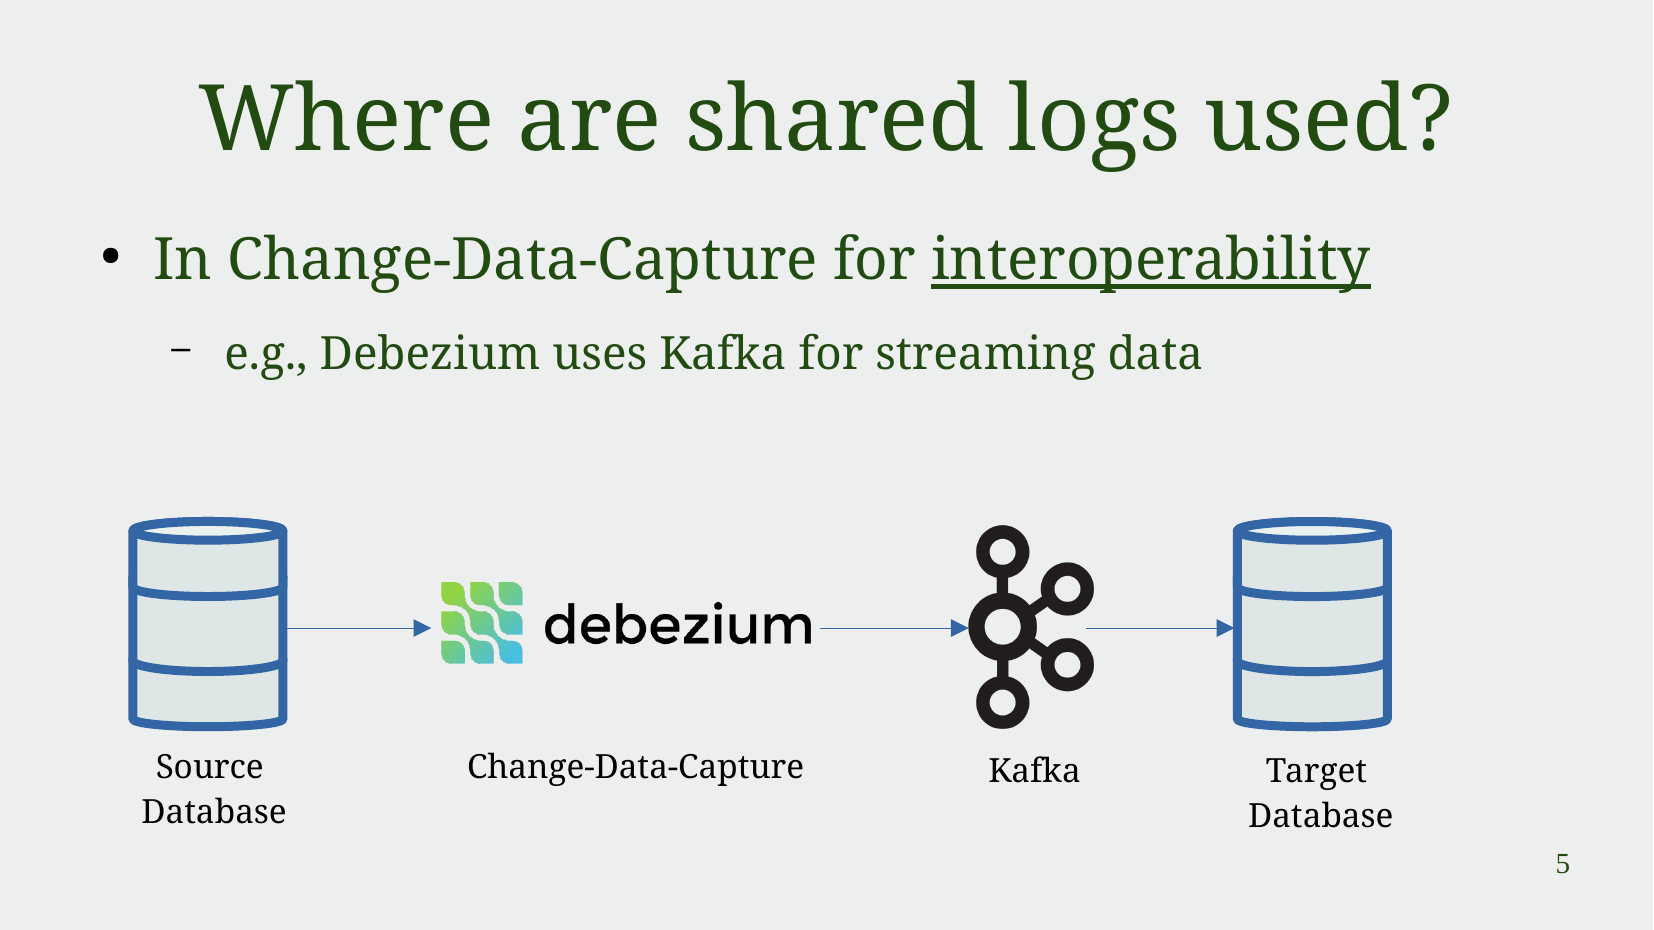

Where are shared logs used?
# In Change-Data-Capture for interoperability
e.g., Debezium uses Kafka for streaming data
Source
Database
Change-Data-Capture
Target
Database
Kafka
5